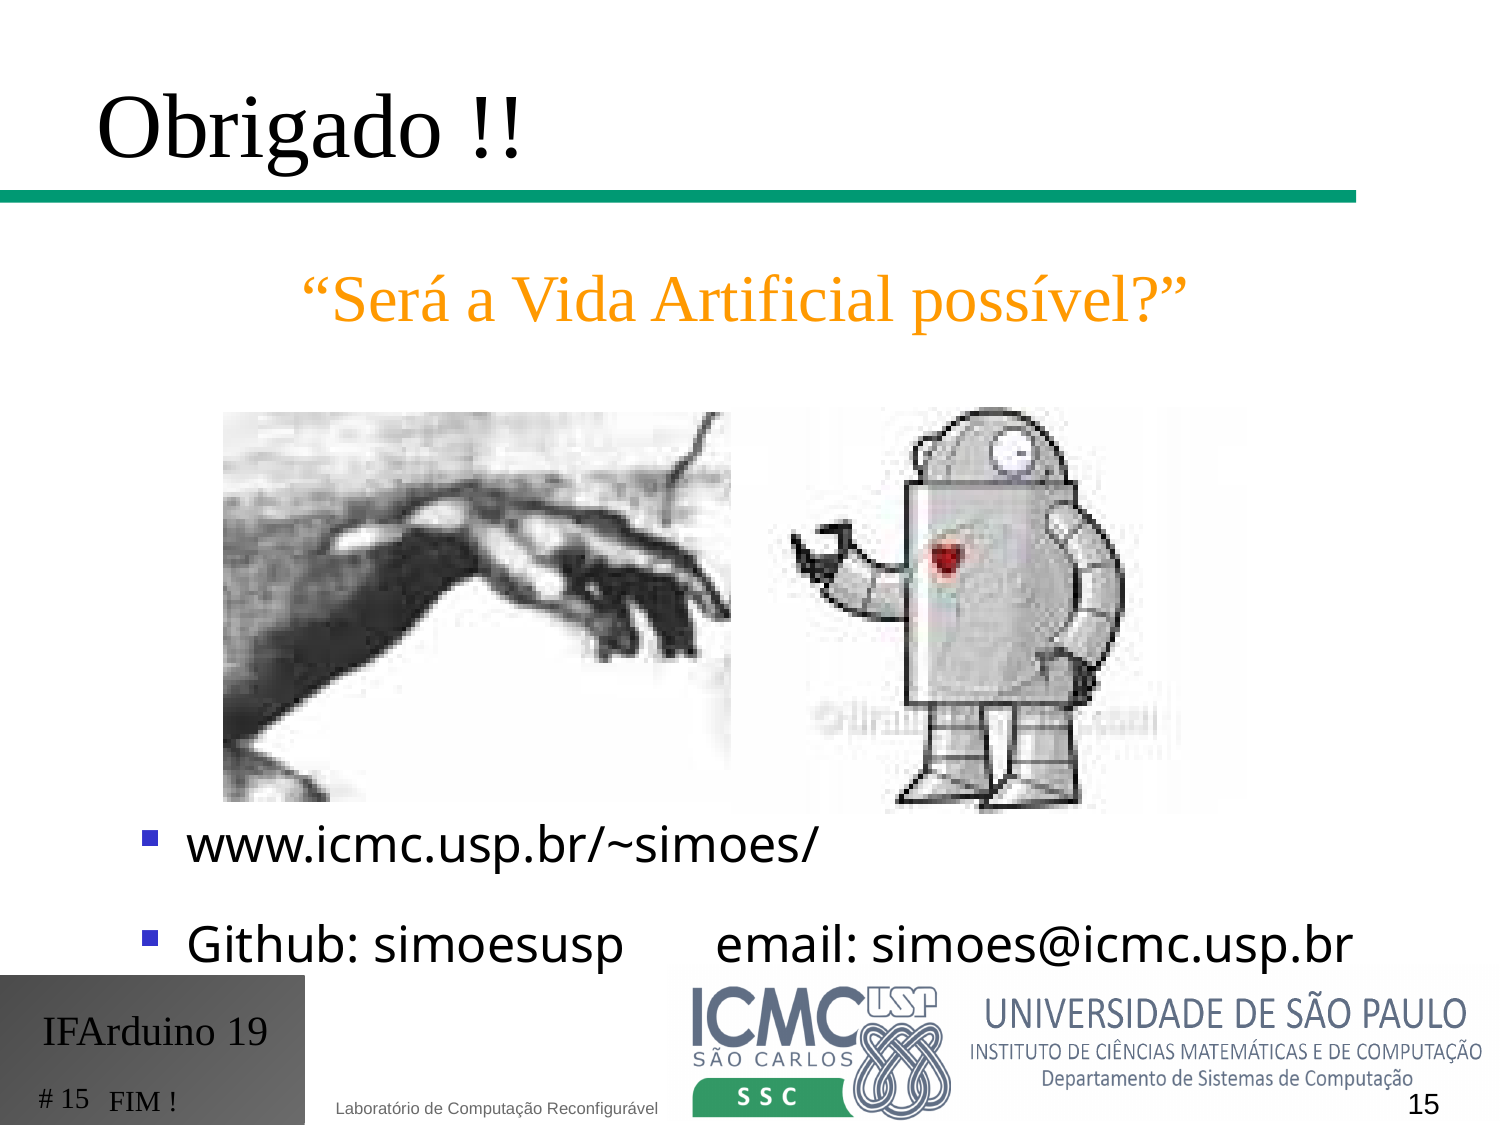

Obrigado !!
“Será a Vida Artificial possível?”
www.icmc.usp.br/~simoes/
Github: simoesusp email: simoes@icmc.usp.br
FIM !